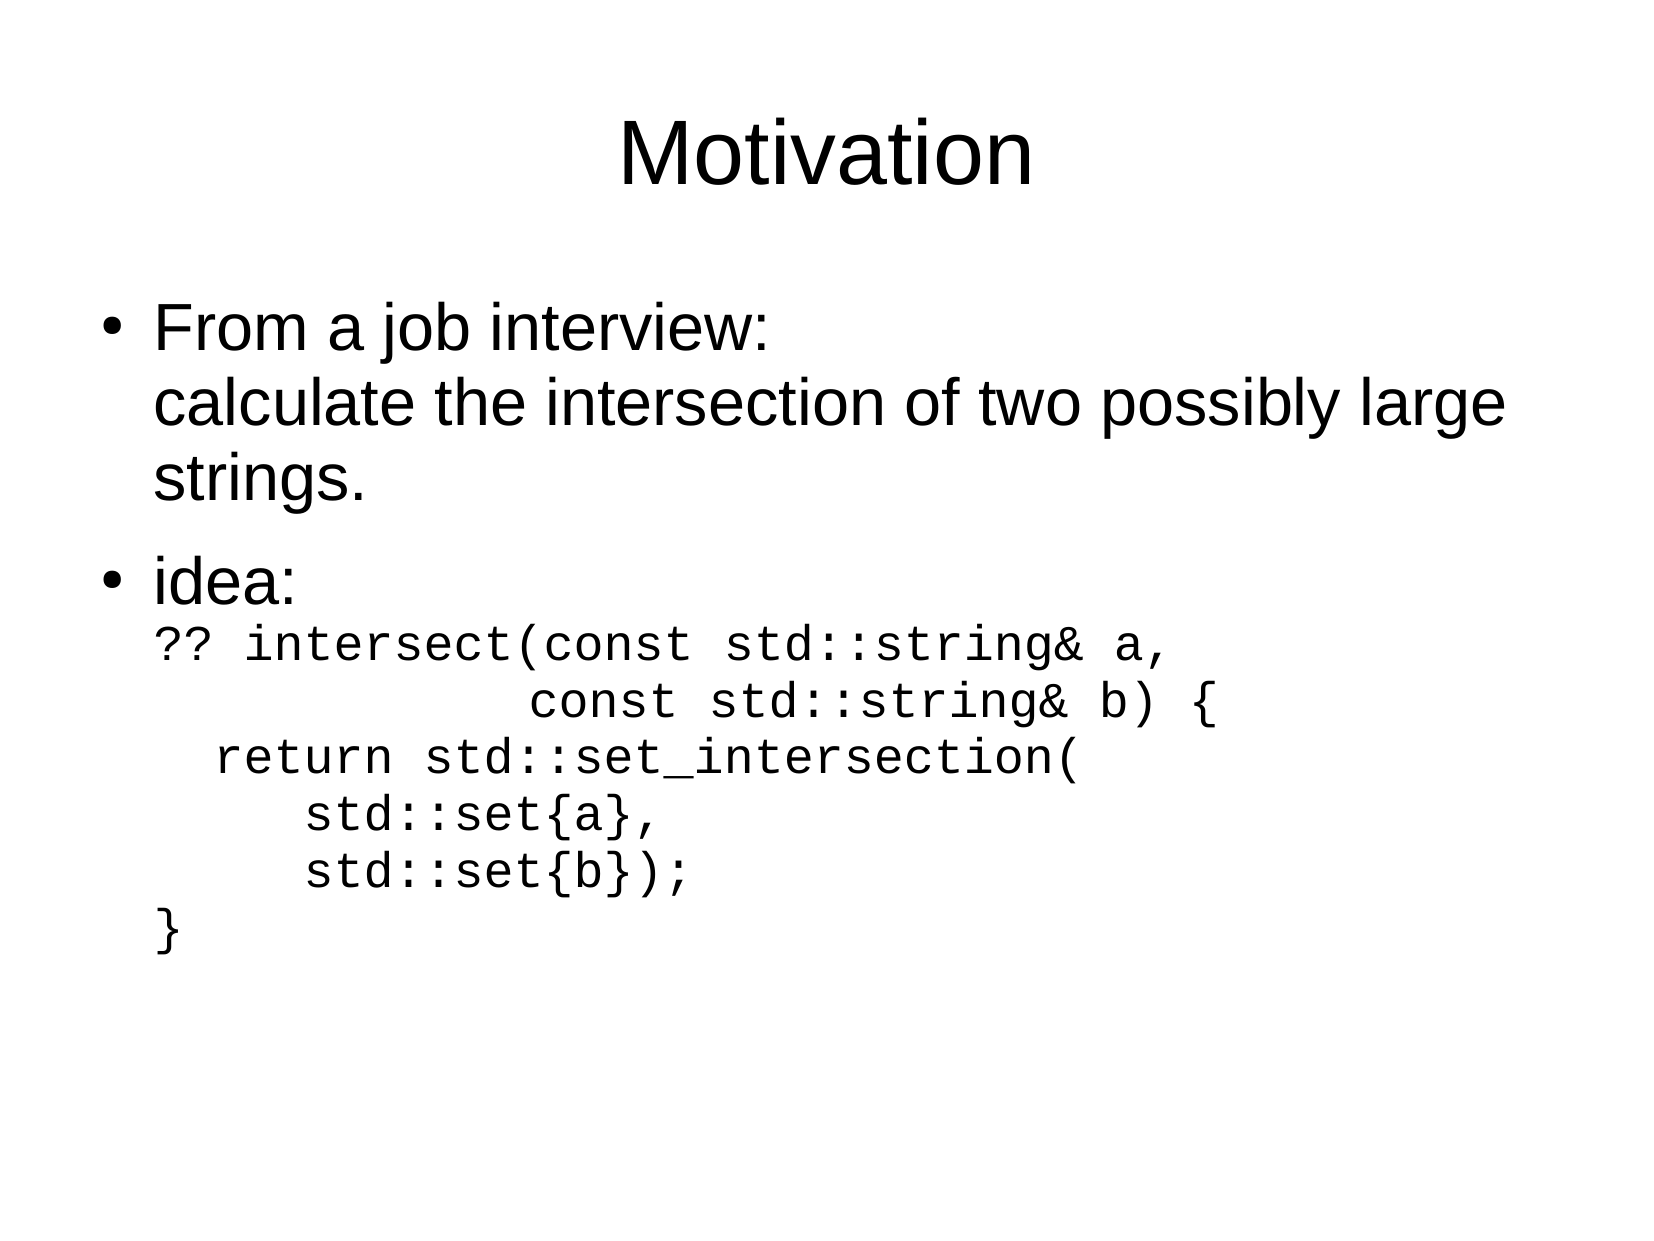

# Motivation
From a job interview:
calculate the intersection of two possibly large strings.
idea:
?? intersect(const std::string& a,
					const std::string& b) {
 return std::set_intersection(
		std::set{a},
		std::set{b});
}